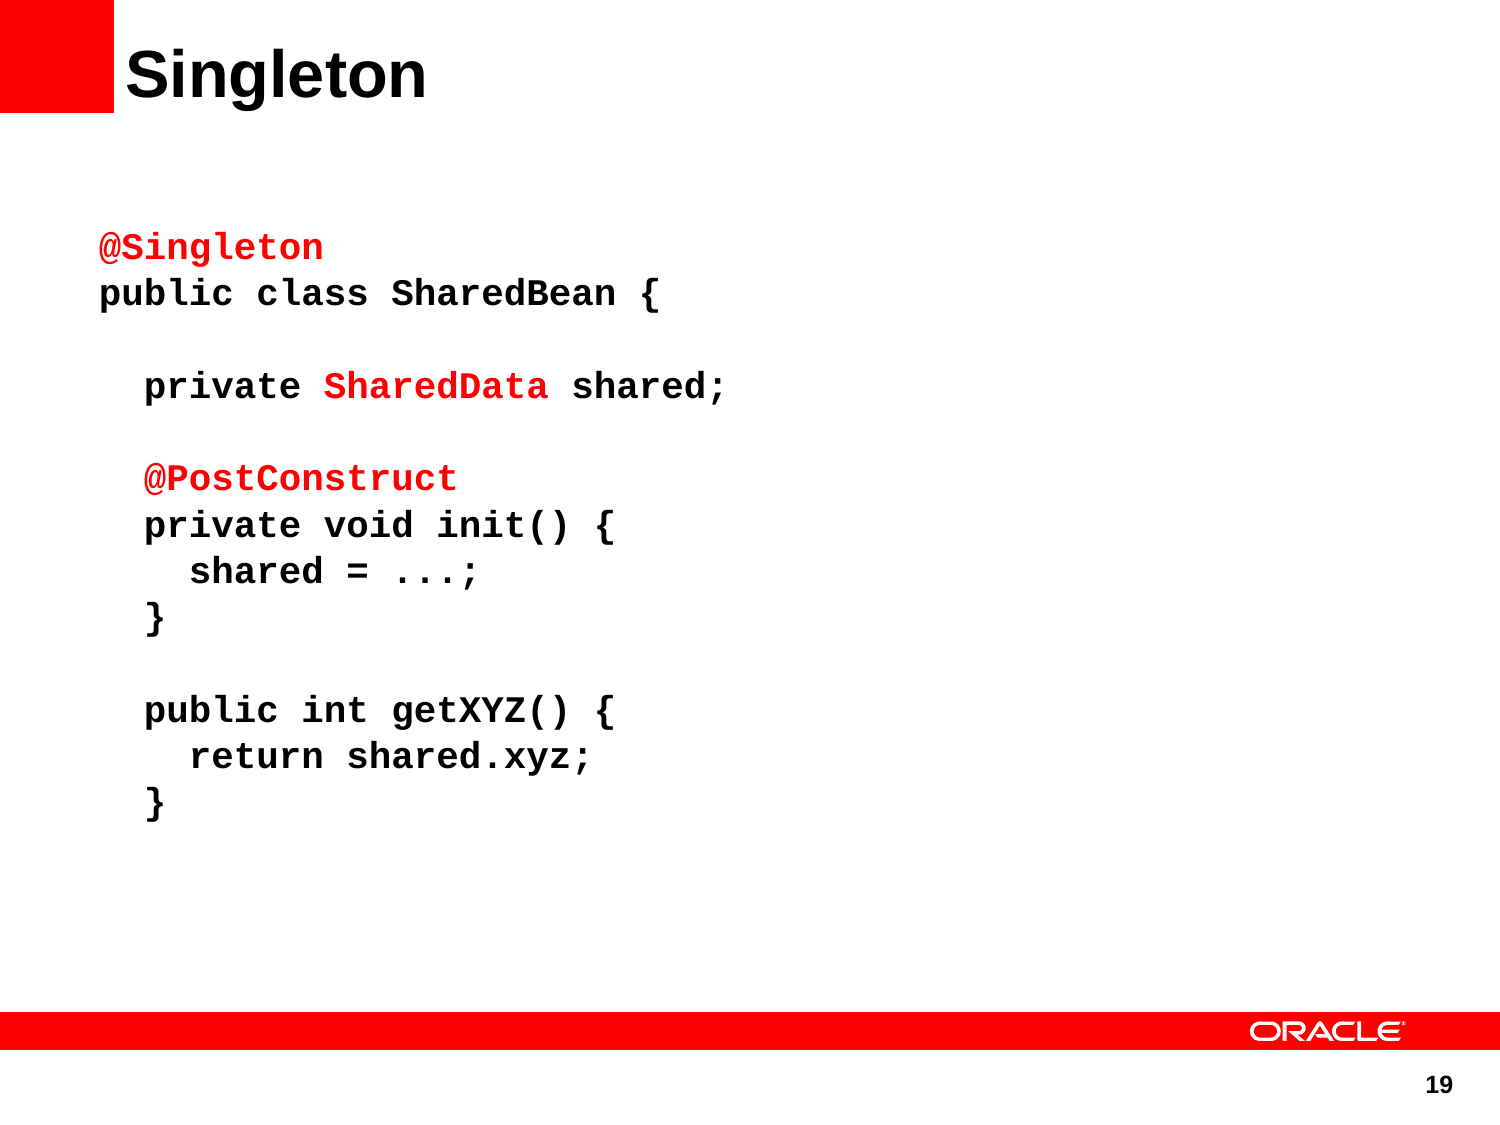

# Singleton
@Singleton
public class SharedBean {
 private SharedData shared;
 @PostConstruct
 private void init() {
 shared = ...;
 }
 public int getXYZ() {
 return shared.xyz;
 }